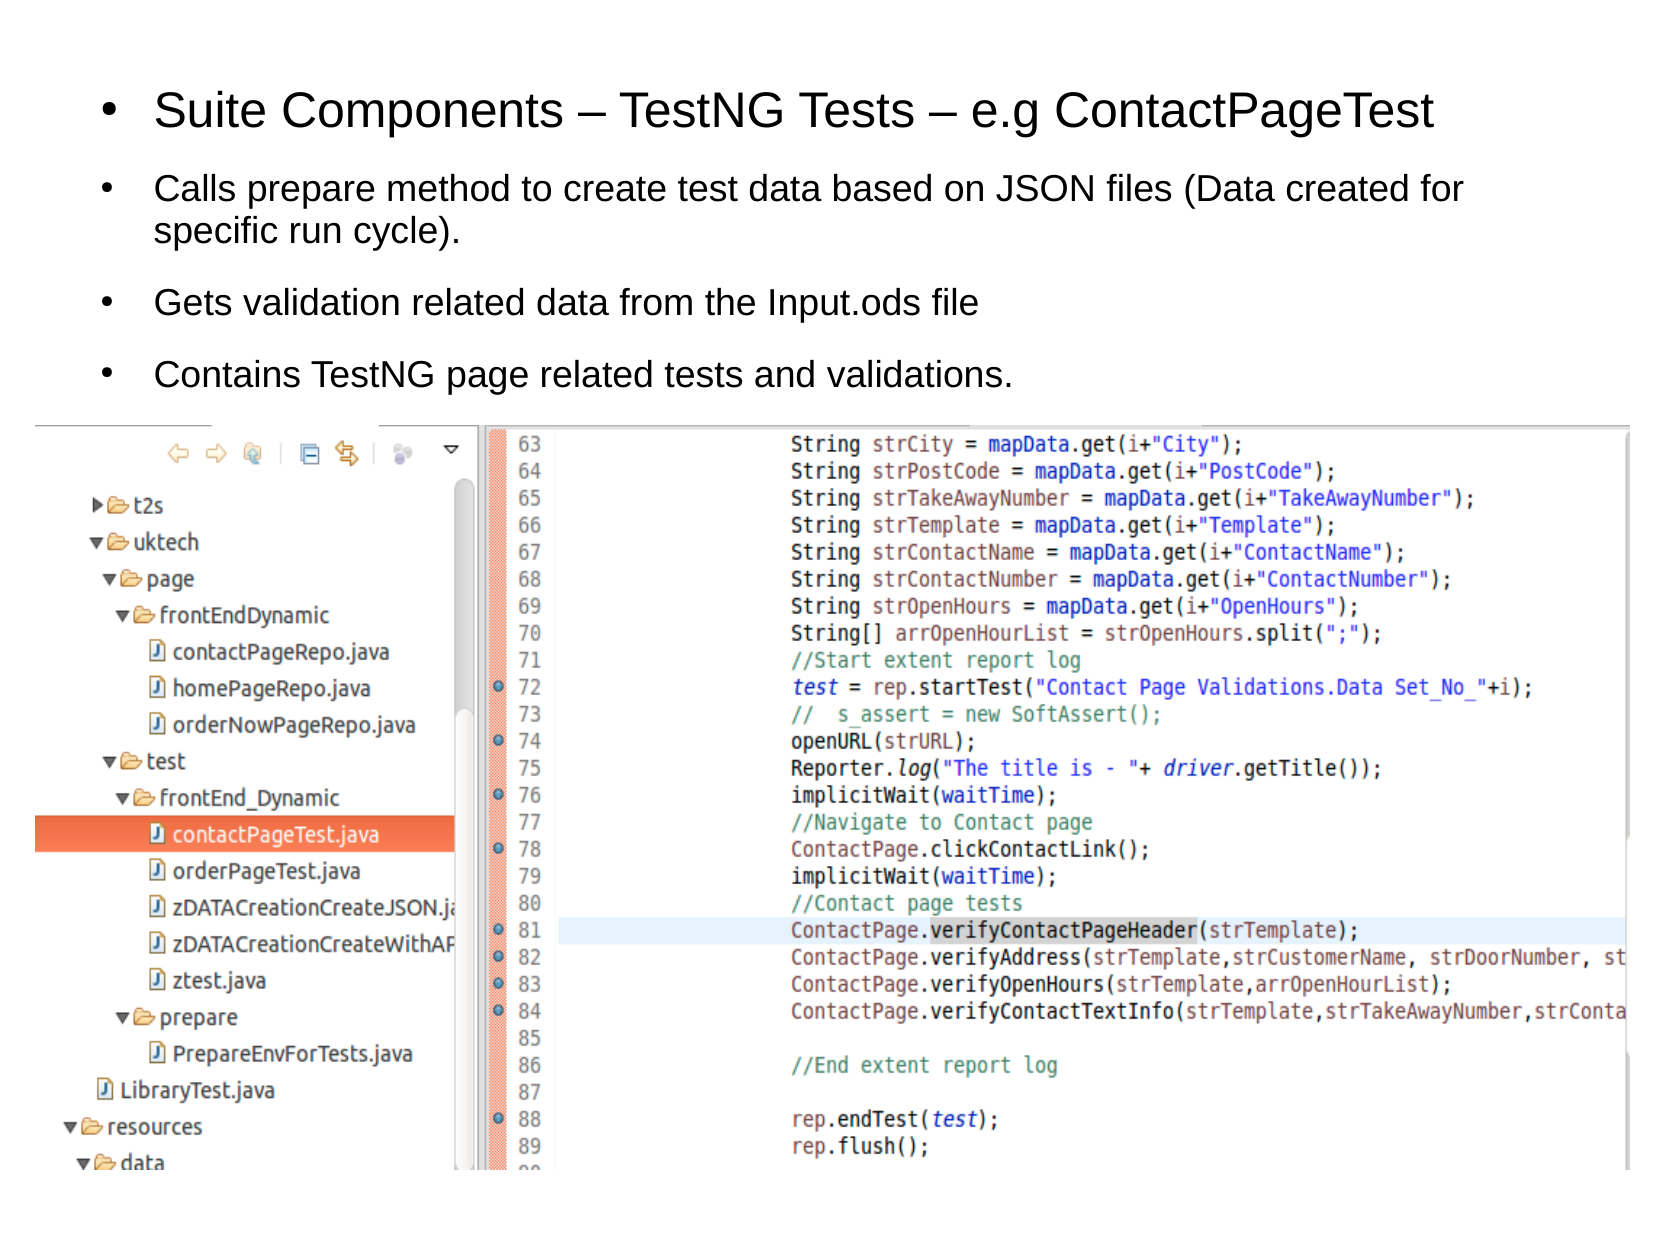

# Suite Components – TestNG Tests – e.g ContactPageTest
Calls prepare method to create test data based on JSON files (Data created for specific run cycle).
Gets validation related data from the Input.ods file
Contains TestNG page related tests and validations.